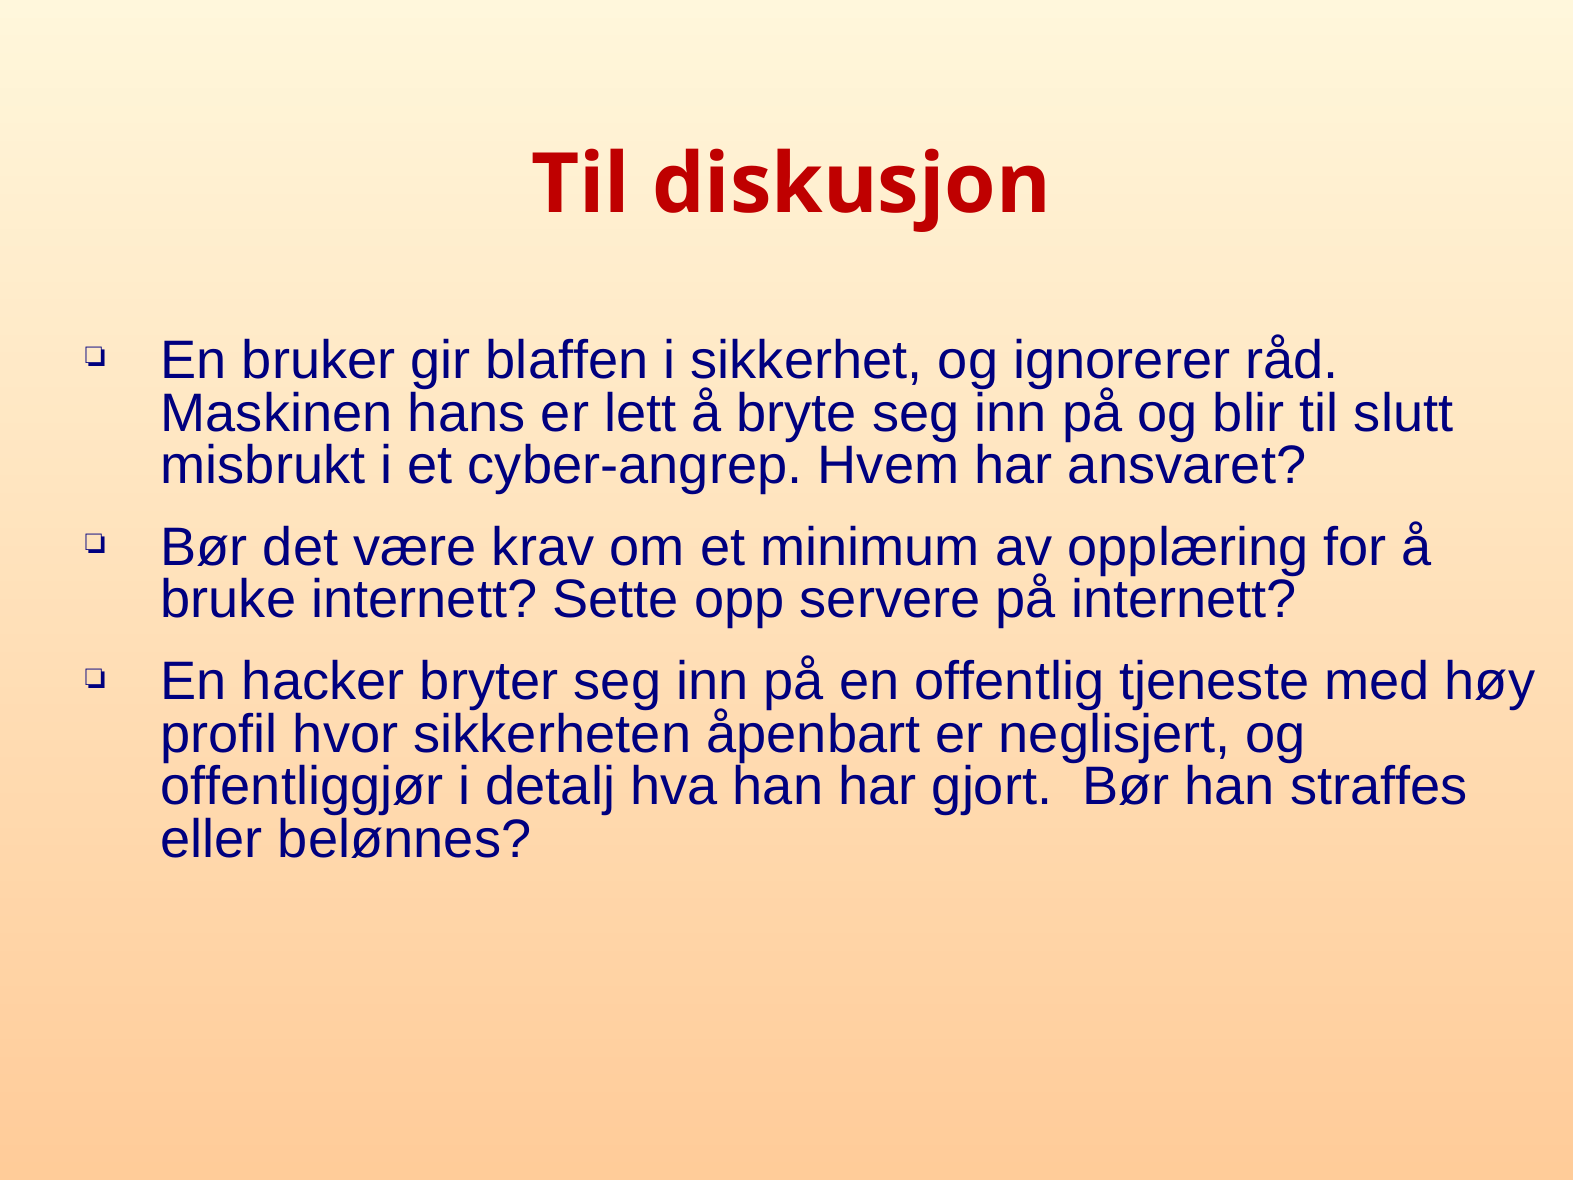

# Til diskusjon
En bruker gir blaffen i sikkerhet, og ignorerer råd. Maskinen hans er lett å bryte seg inn på og blir til slutt misbrukt i et cyber-angrep. Hvem har ansvaret?
Bør det være krav om et minimum av opplæring for å bruke internett? Sette opp servere på internett?
En hacker bryter seg inn på en offentlig tjeneste med høy profil hvor sikkerheten åpenbart er neglisjert, og offentliggjør i detalj hva han har gjort. Bør han straffes eller belønnes?